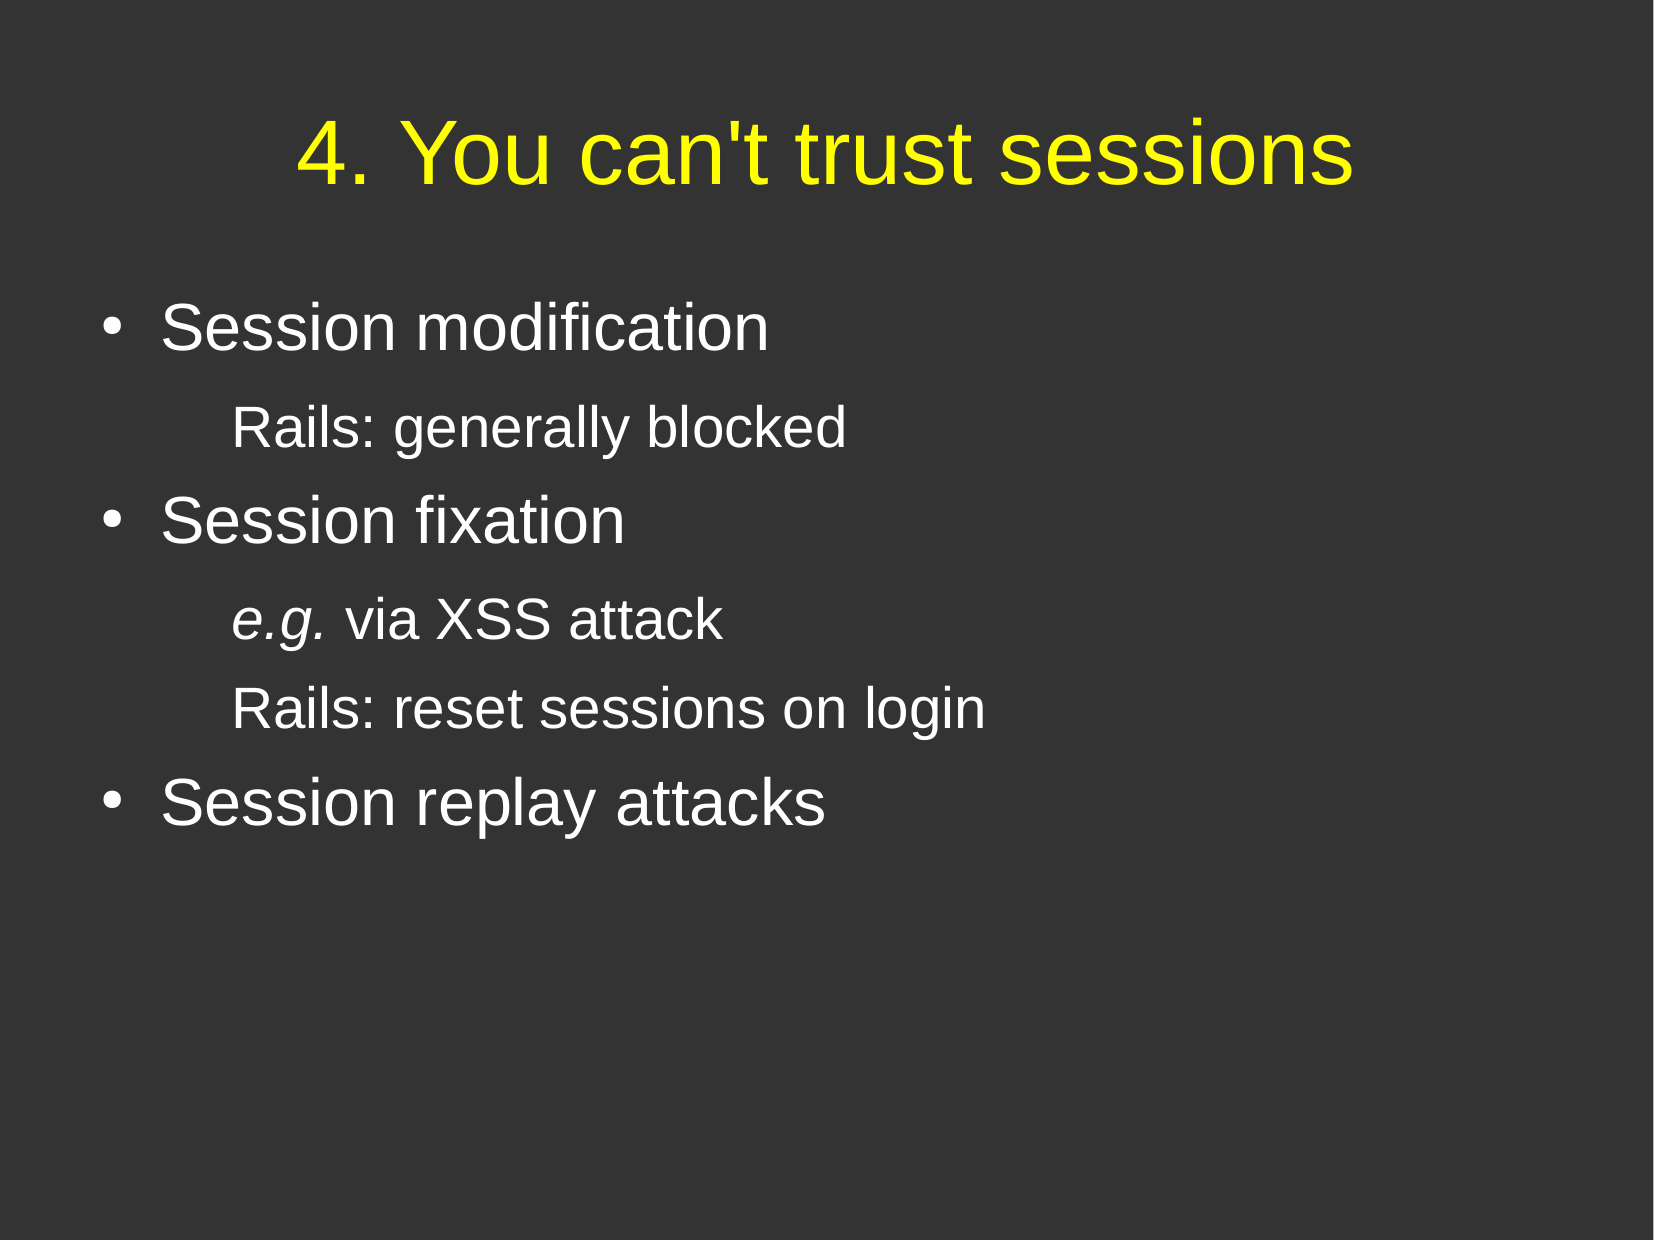

# 4. You can't trust sessions
Session modification
Rails: generally blocked
Session fixation
e.g. via XSS attack
Rails: reset sessions on login
Session replay attacks